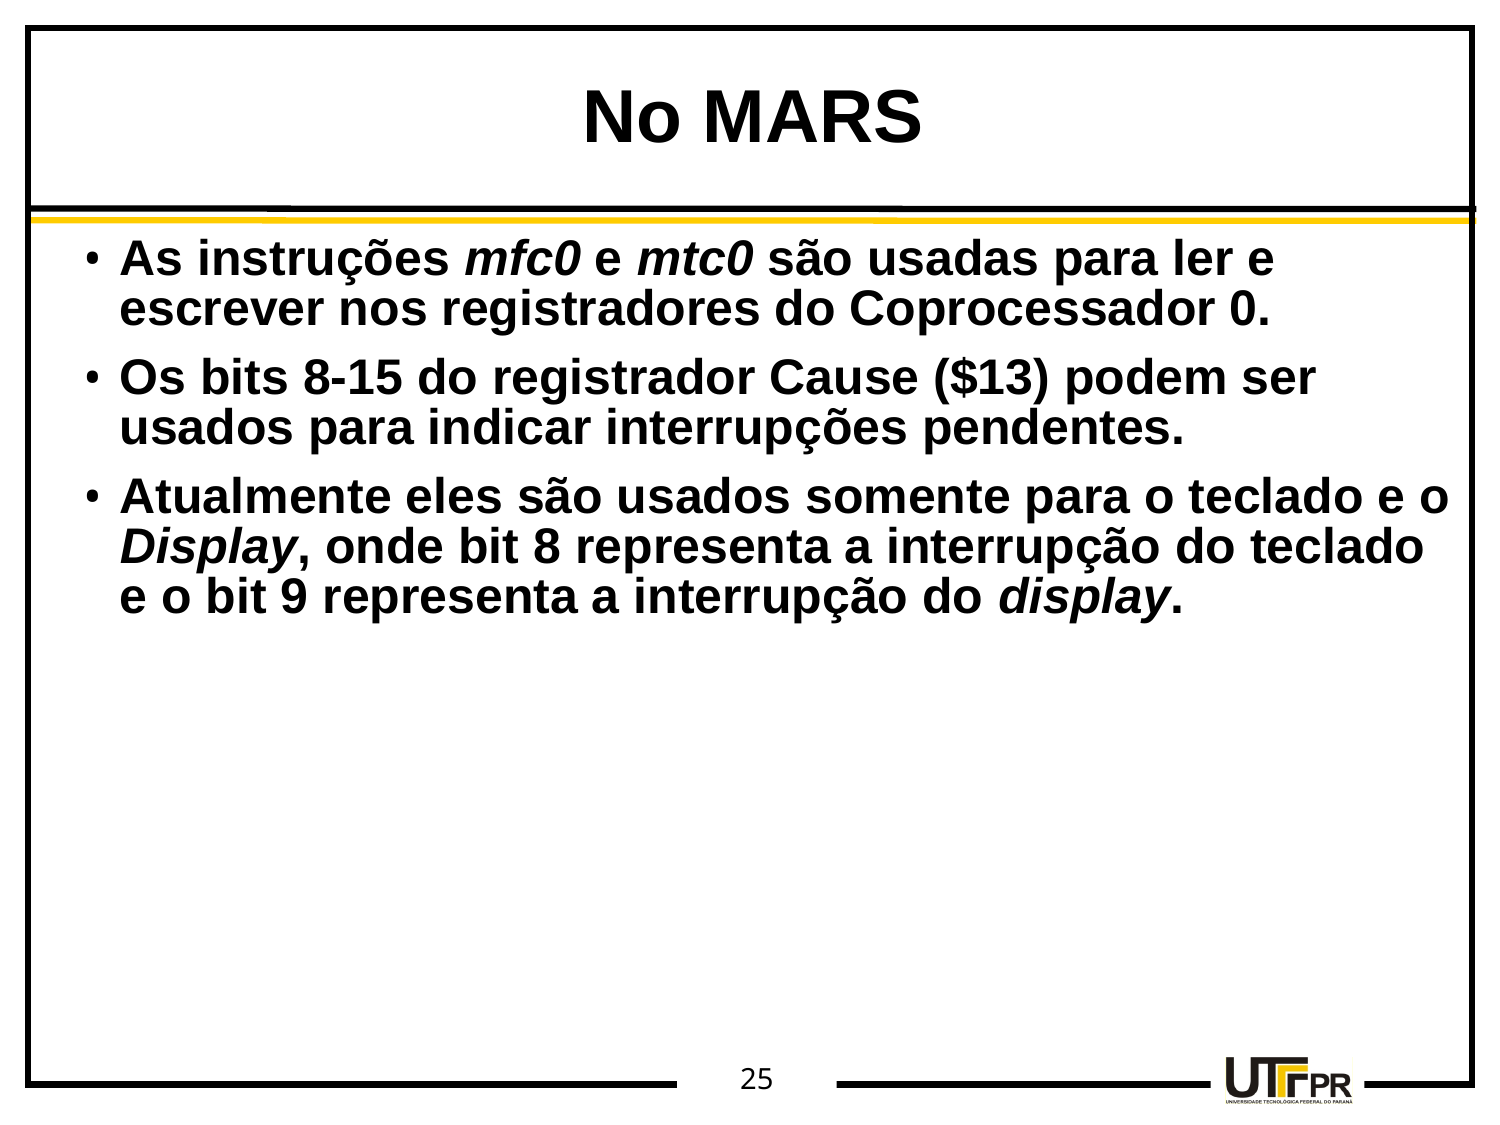

# No MARS
As instruções mfc0 e mtc0 são usadas para ler e escrever nos registradores do Coprocessador 0.
Os bits 8-15 do registrador Cause ($13) podem ser usados para indicar interrupções pendentes.
Atualmente eles são usados somente para o teclado e o Display, onde bit 8 representa a interrupção do teclado e o bit 9 representa a interrupção do display.